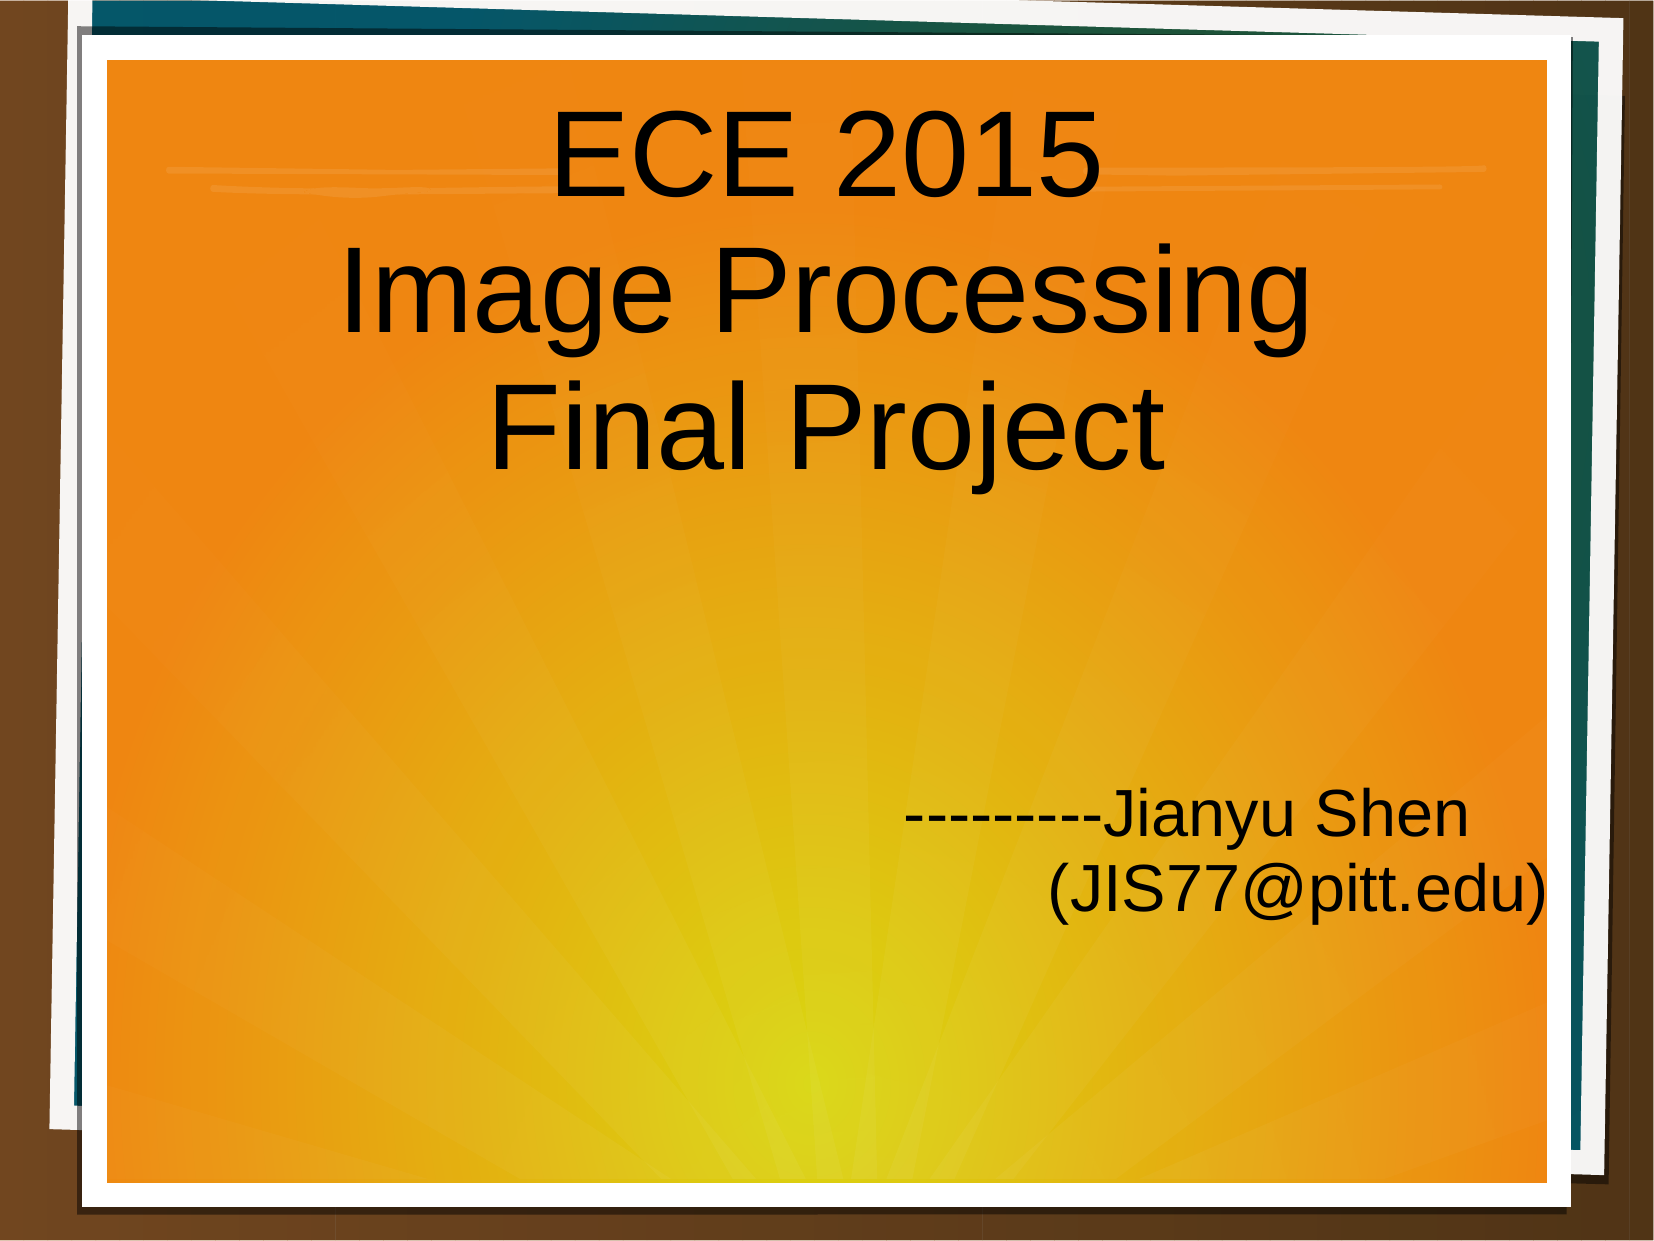

# ECE 2015 Image Processing Final Project
 ---------Jianyu Shen
 (JIS77@pitt.edu)